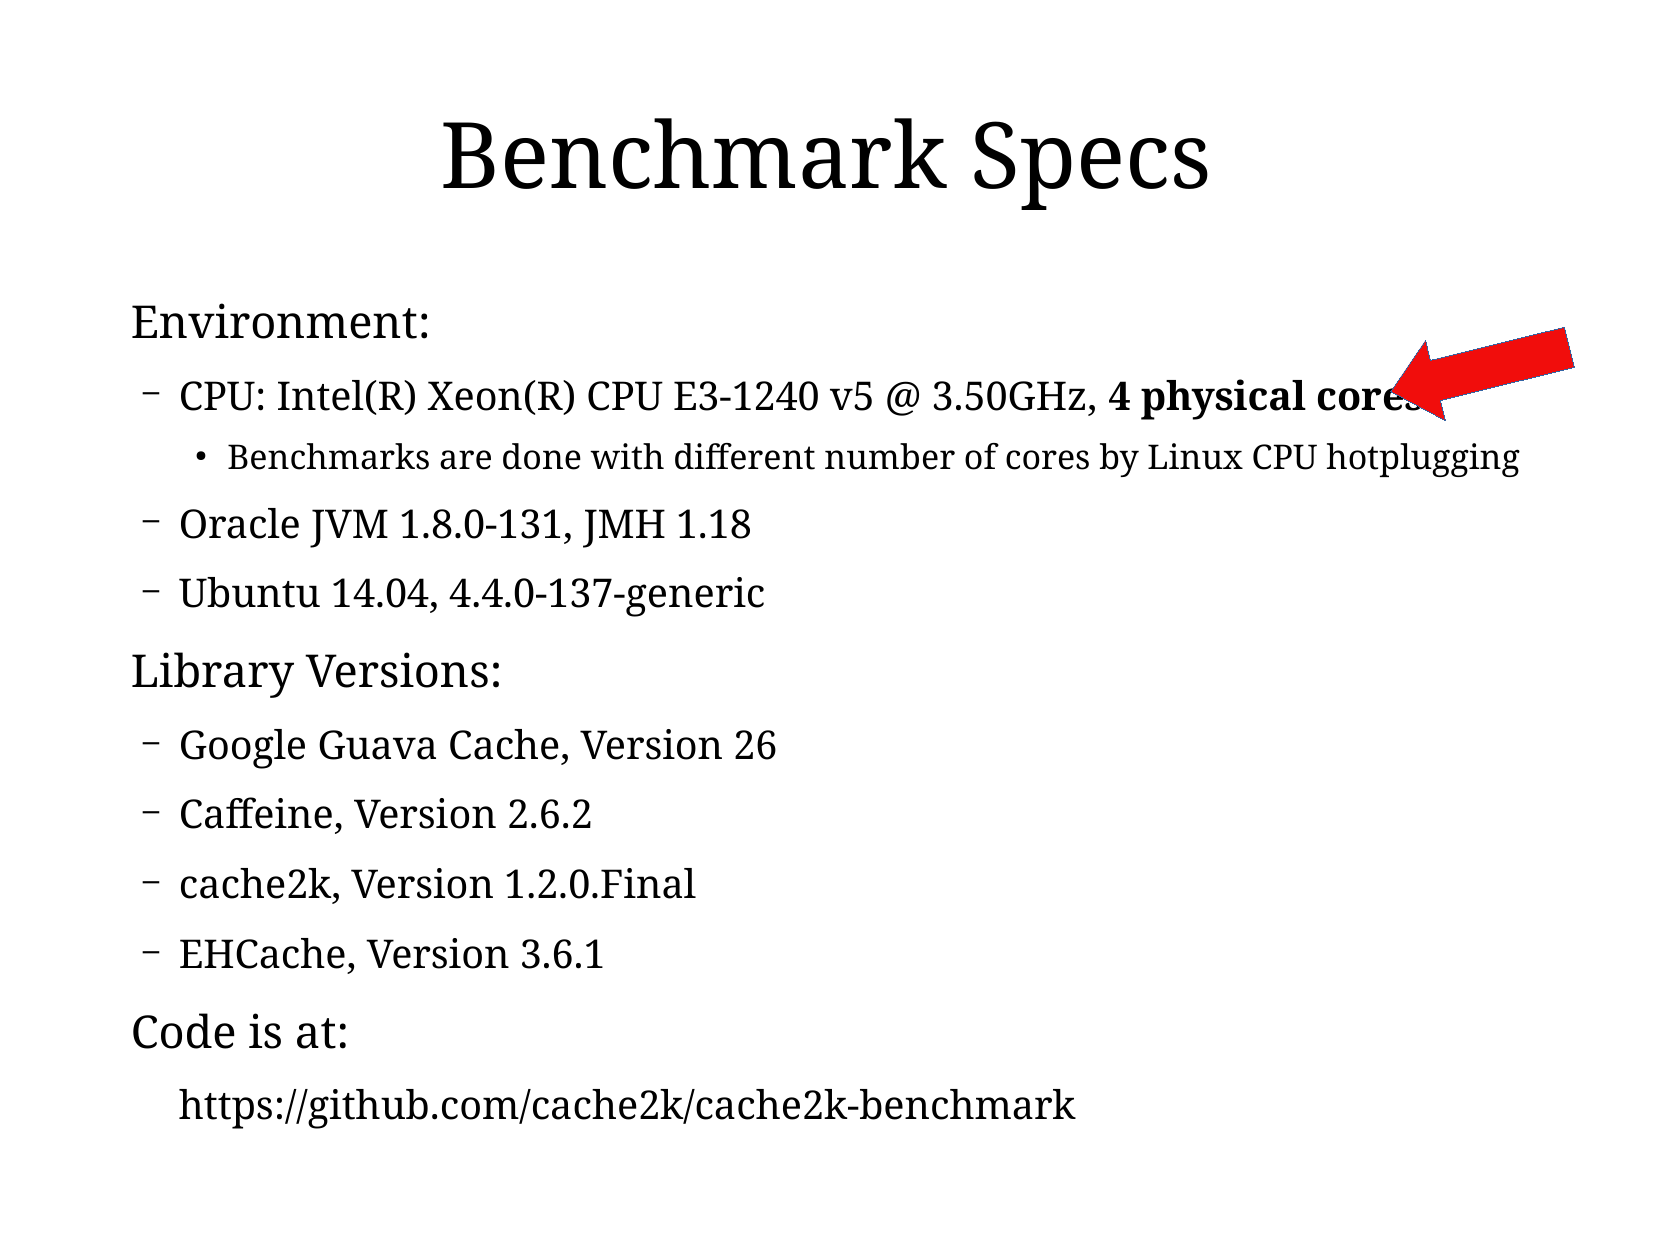

# Benchmark Specs
Environment:
CPU: Intel(R) Xeon(R) CPU E3-1240 v5 @ 3.50GHz, 4 physical cores
Benchmarks are done with different number of cores by Linux CPU hotplugging
Oracle JVM 1.8.0-131, JMH 1.18
Ubuntu 14.04, 4.4.0-137-generic
Library Versions:
Google Guava Cache, Version 26
Caffeine, Version 2.6.2
cache2k, Version 1.2.0.Final
EHCache, Version 3.6.1
Code is at:
https://github.com/cache2k/cache2k-benchmark